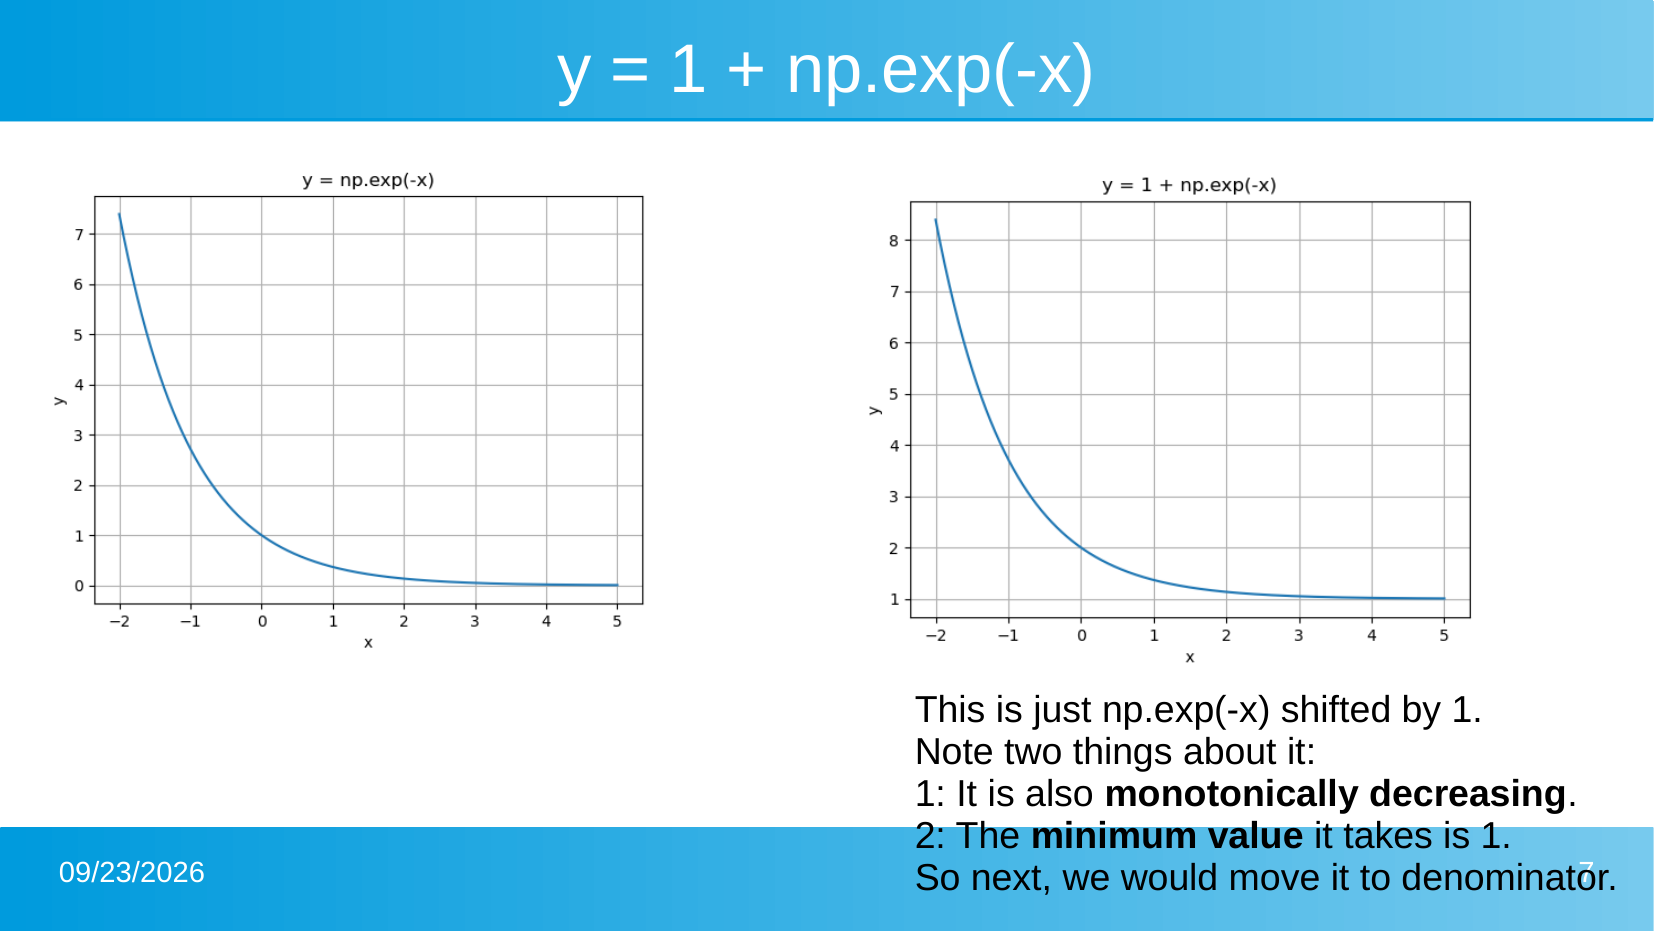

# y = 1 + np.exp(-x)
This is just np.exp(-x) shifted by 1.
Note two things about it:
1: It is also monotonically decreasing.
2: The minimum value it takes is 1.
So next, we would move it to denominator.
7